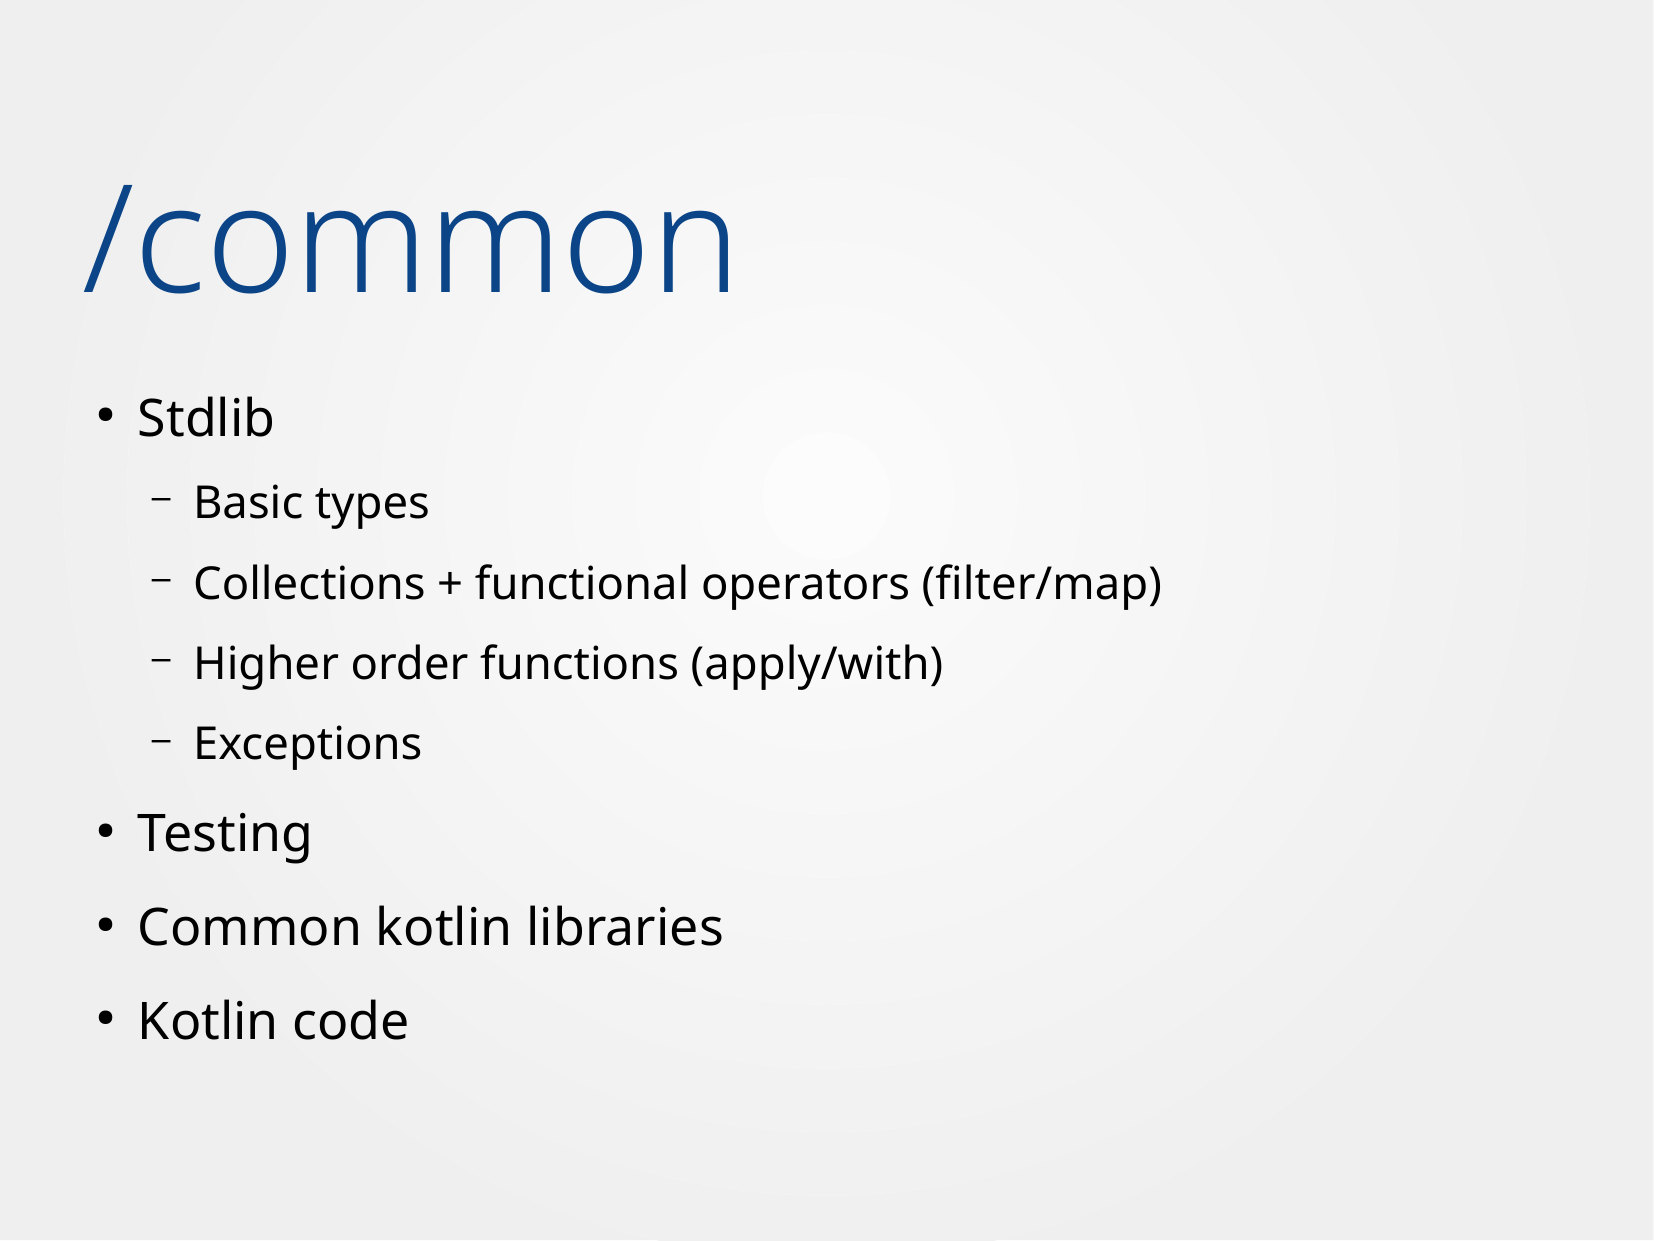

# /common
Stdlib
Basic types
Collections + functional operators (filter/map)
Higher order functions (apply/with)
Exceptions
Testing
Common kotlin libraries
Kotlin code